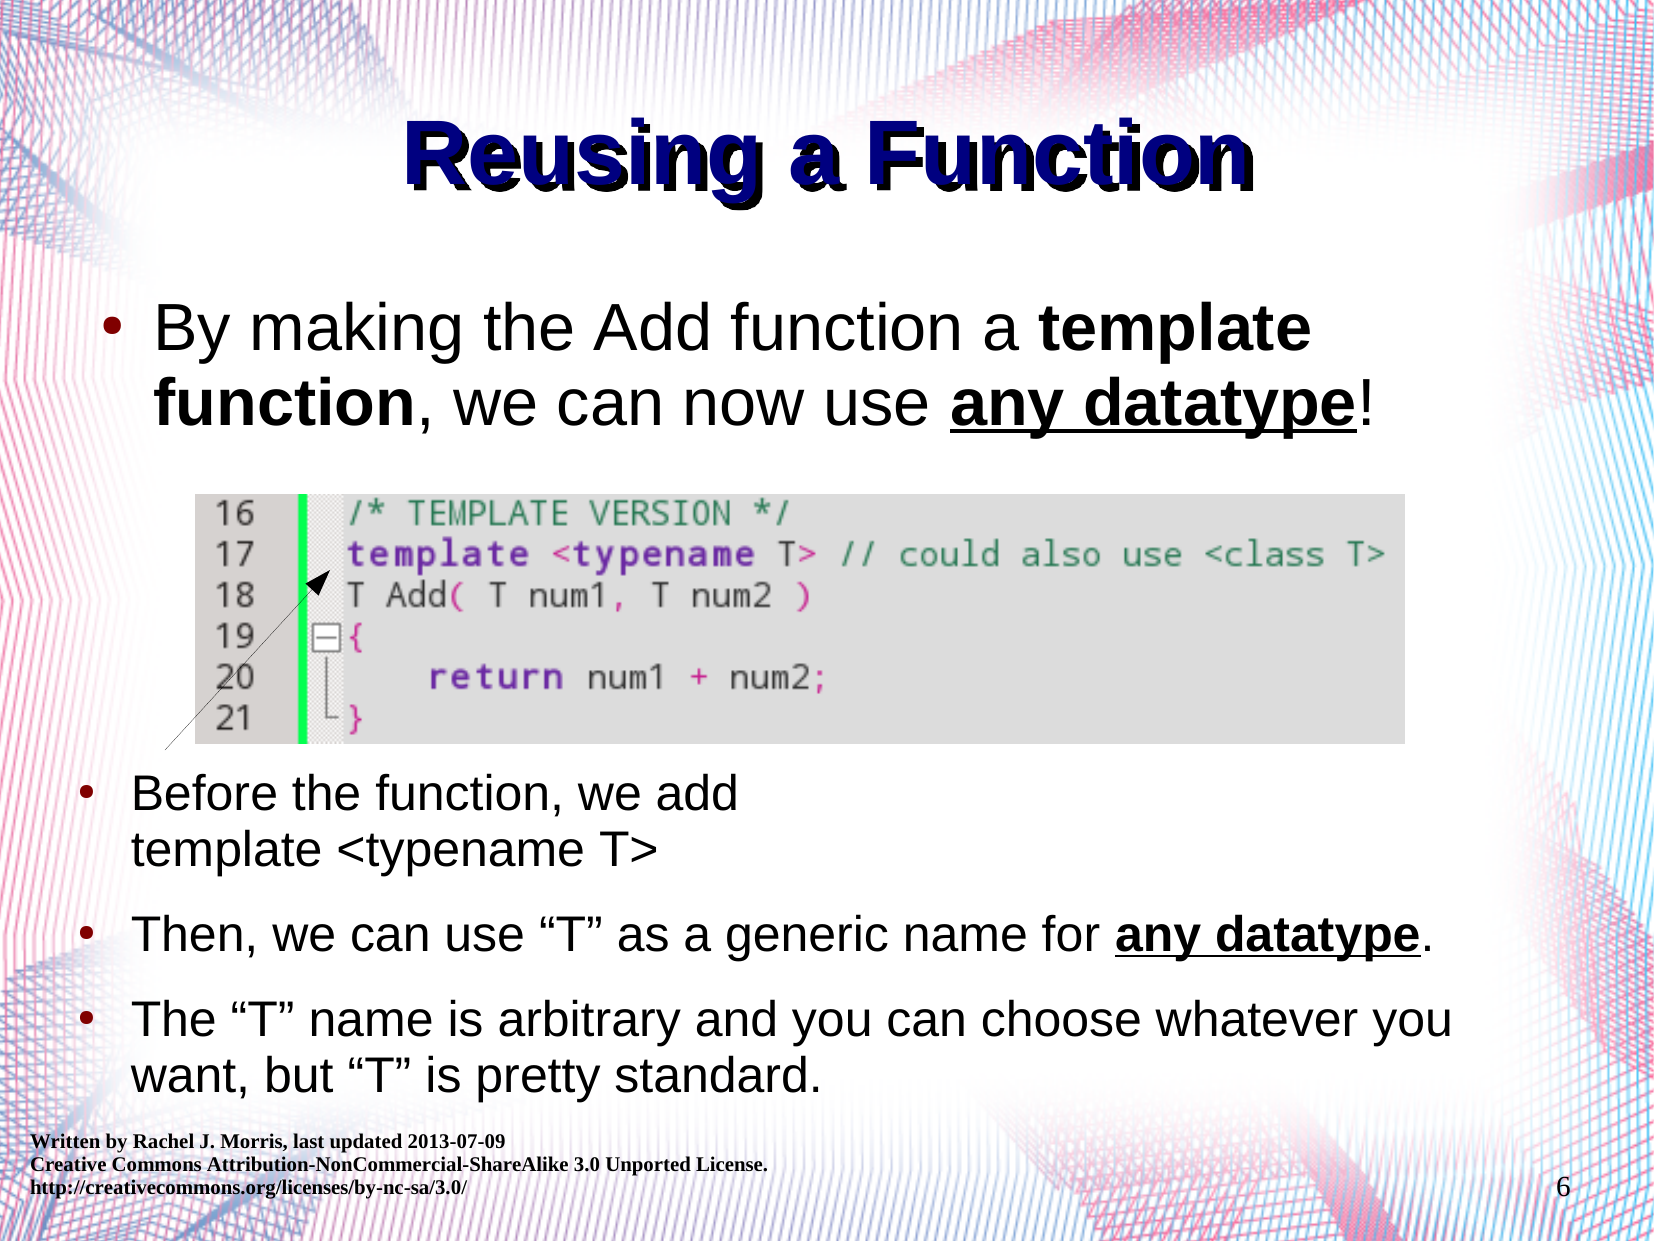

# Reusing a Function
By making the Add function a template function, we can now use any datatype!
Before the function, we add
template <typename T>
Then, we can use “T” as a generic name for any datatype.
The “T” name is arbitrary and you can choose whatever you want, but “T” is pretty standard.
6